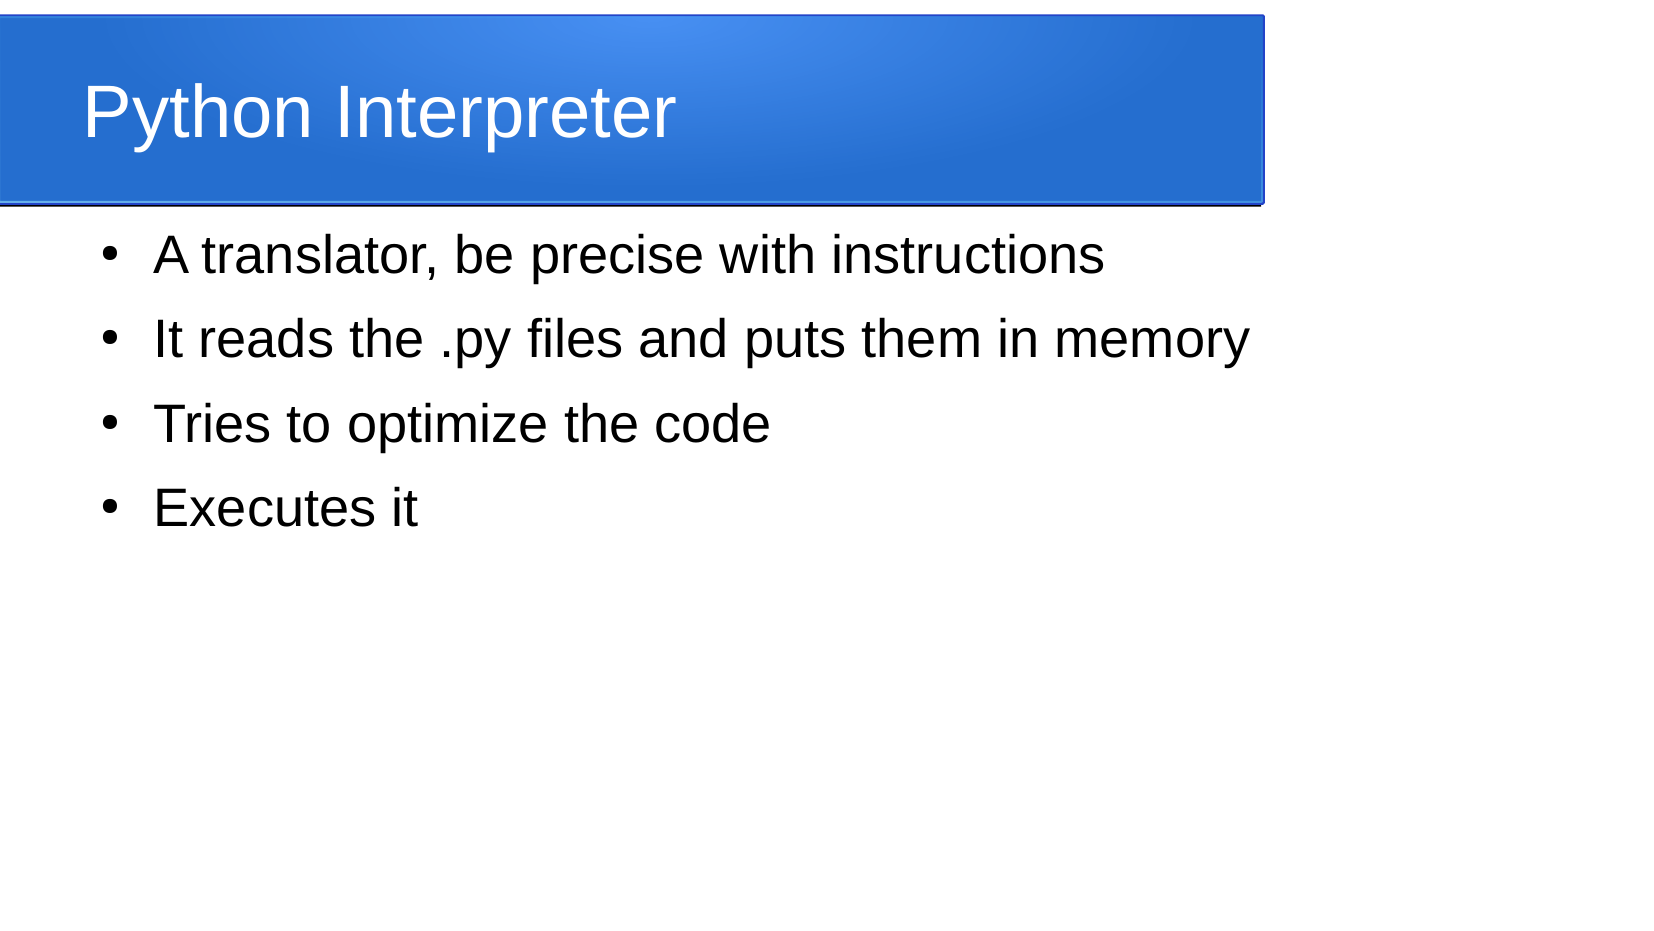

# Python Interpreter
A translator, be precise with instructions
It reads the .py files and puts them in memory
Tries to optimize the code
Executes it